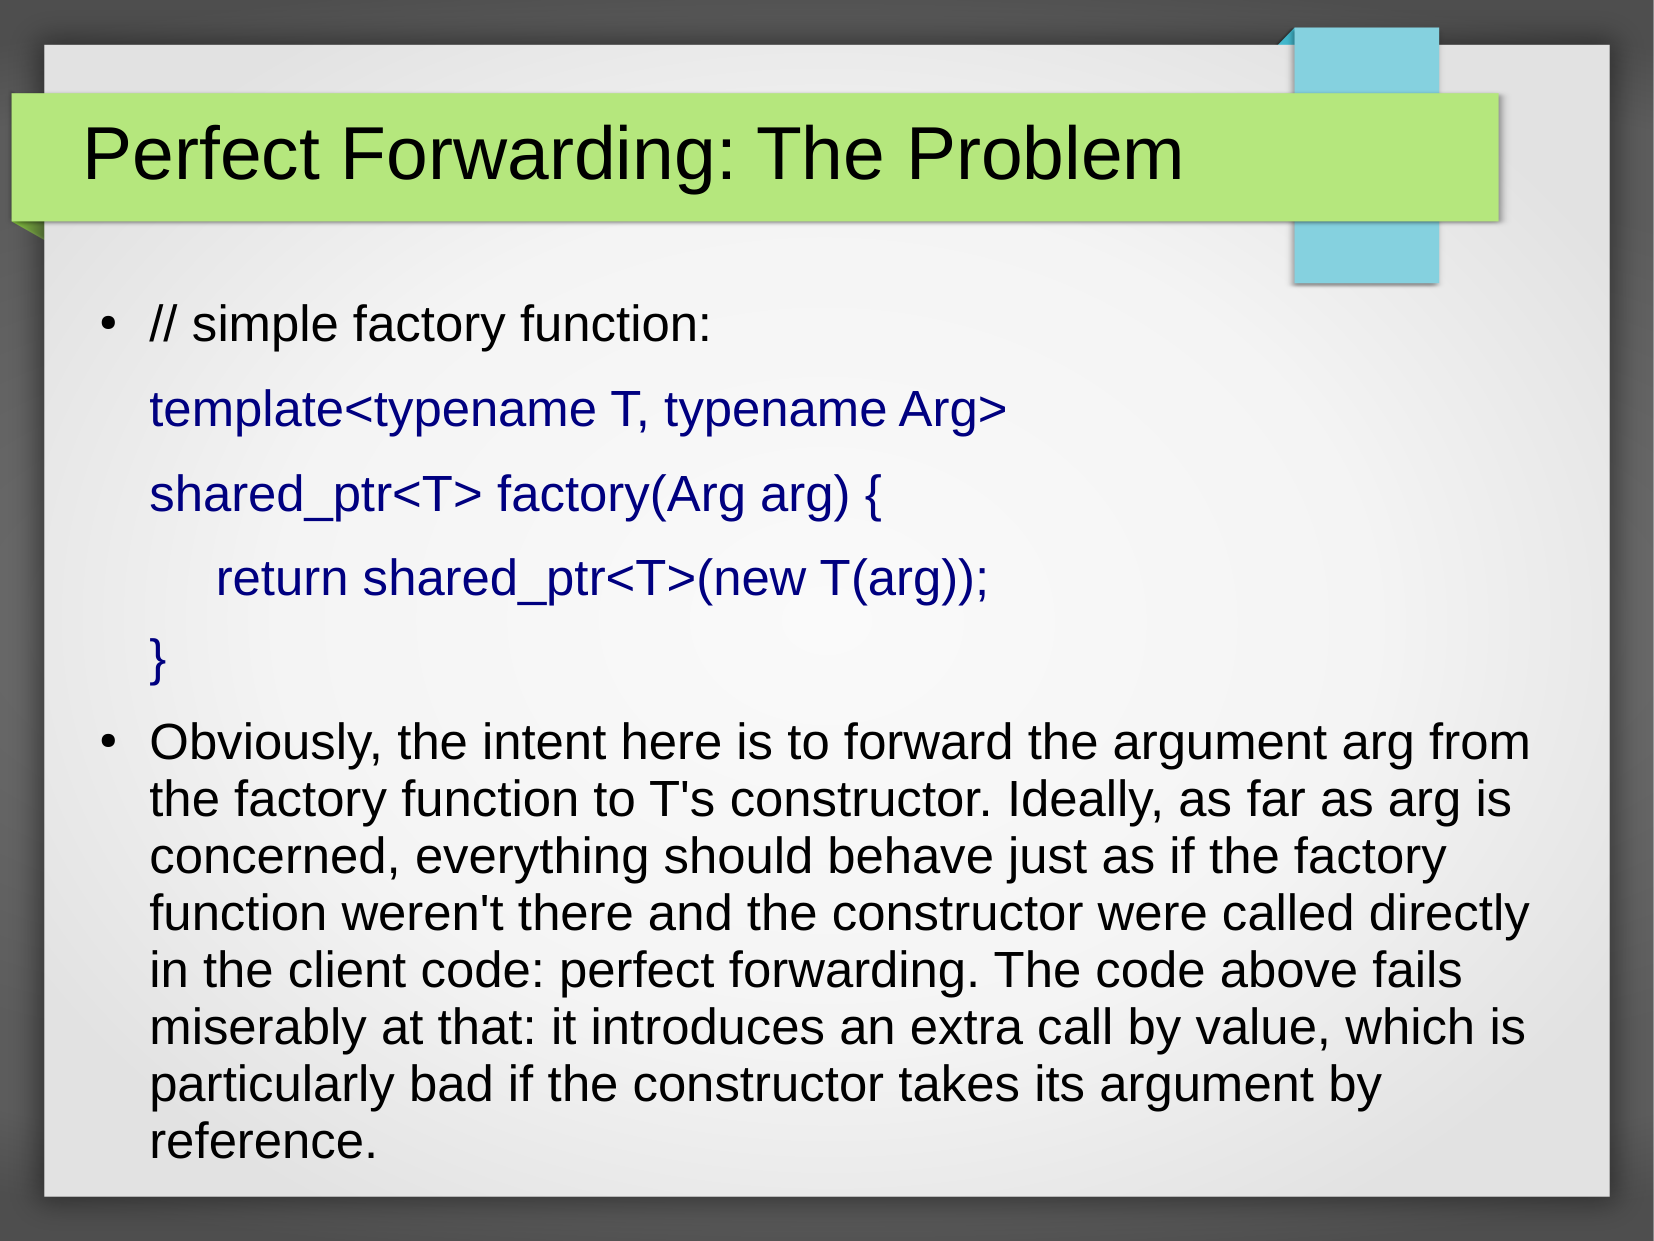

# Perfect Forwarding: The Problem
// simple factory function:
template<typename T, typename Arg>
shared_ptr<T> factory(Arg arg) {
return shared_ptr<T>(new T(arg));
}
Obviously, the intent here is to forward the argument arg from the factory function to T's constructor. Ideally, as far as arg is concerned, everything should behave just as if the factory function weren't there and the constructor were called directly in the client code: perfect forwarding. The code above fails miserably at that: it introduces an extra call by value, which is particularly bad if the constructor takes its argument by reference.